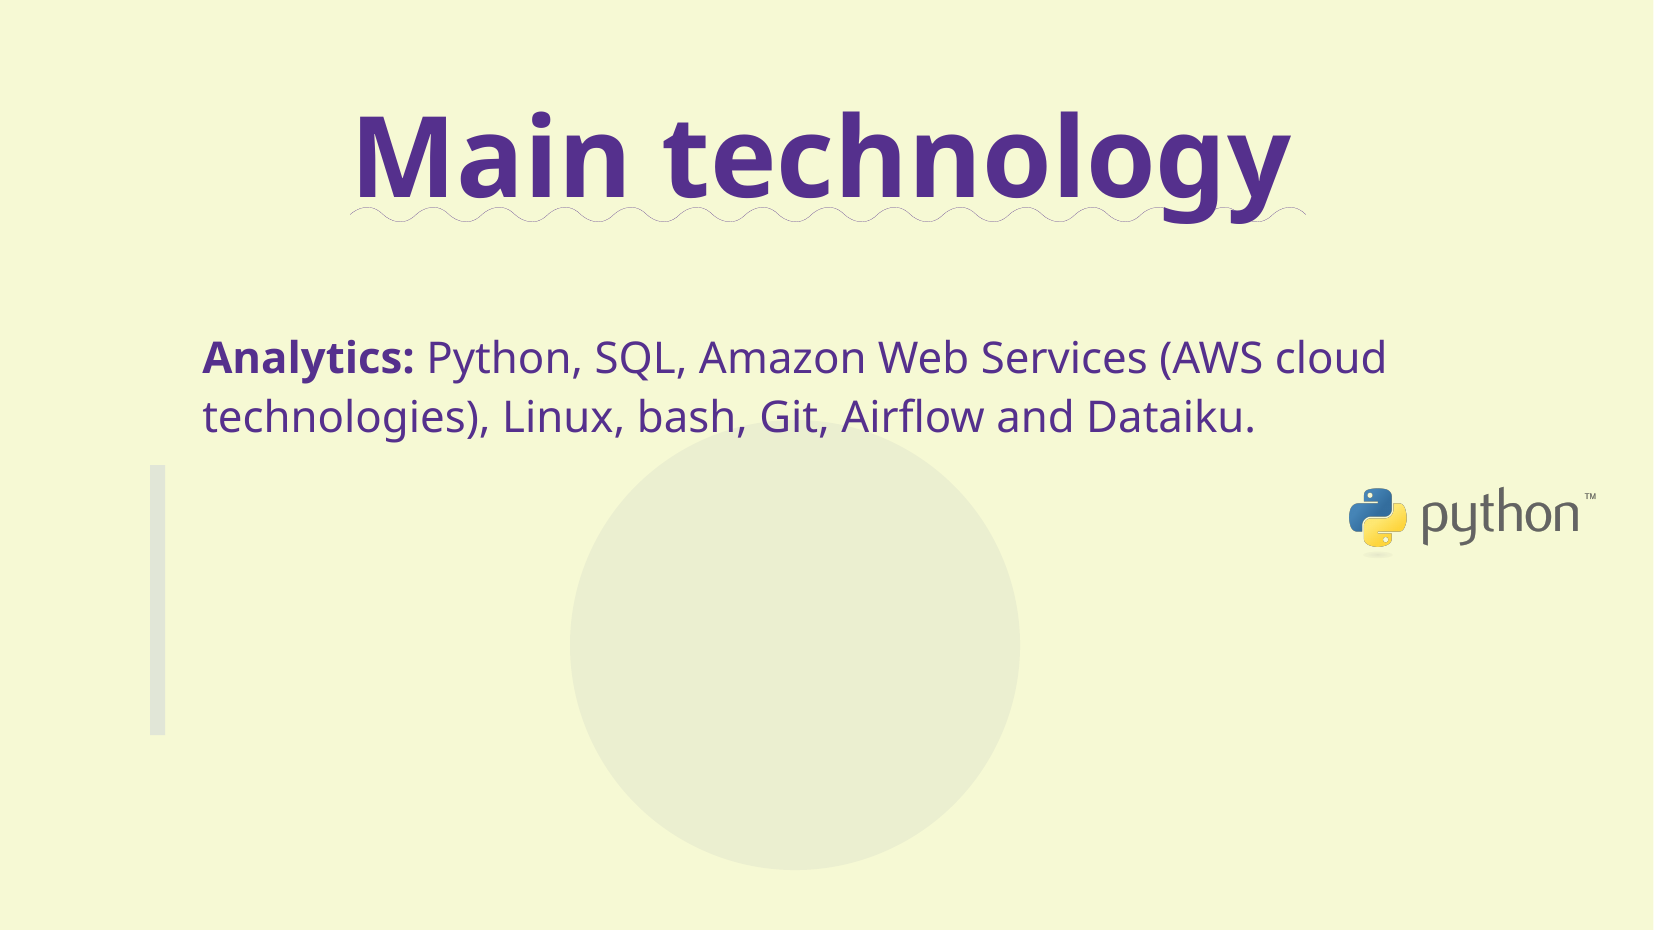

# Main technology
Analytics: Python, SQL, Amazon Web Services (AWS cloud technologies), Linux, bash, Git, Airflow and Dataiku.